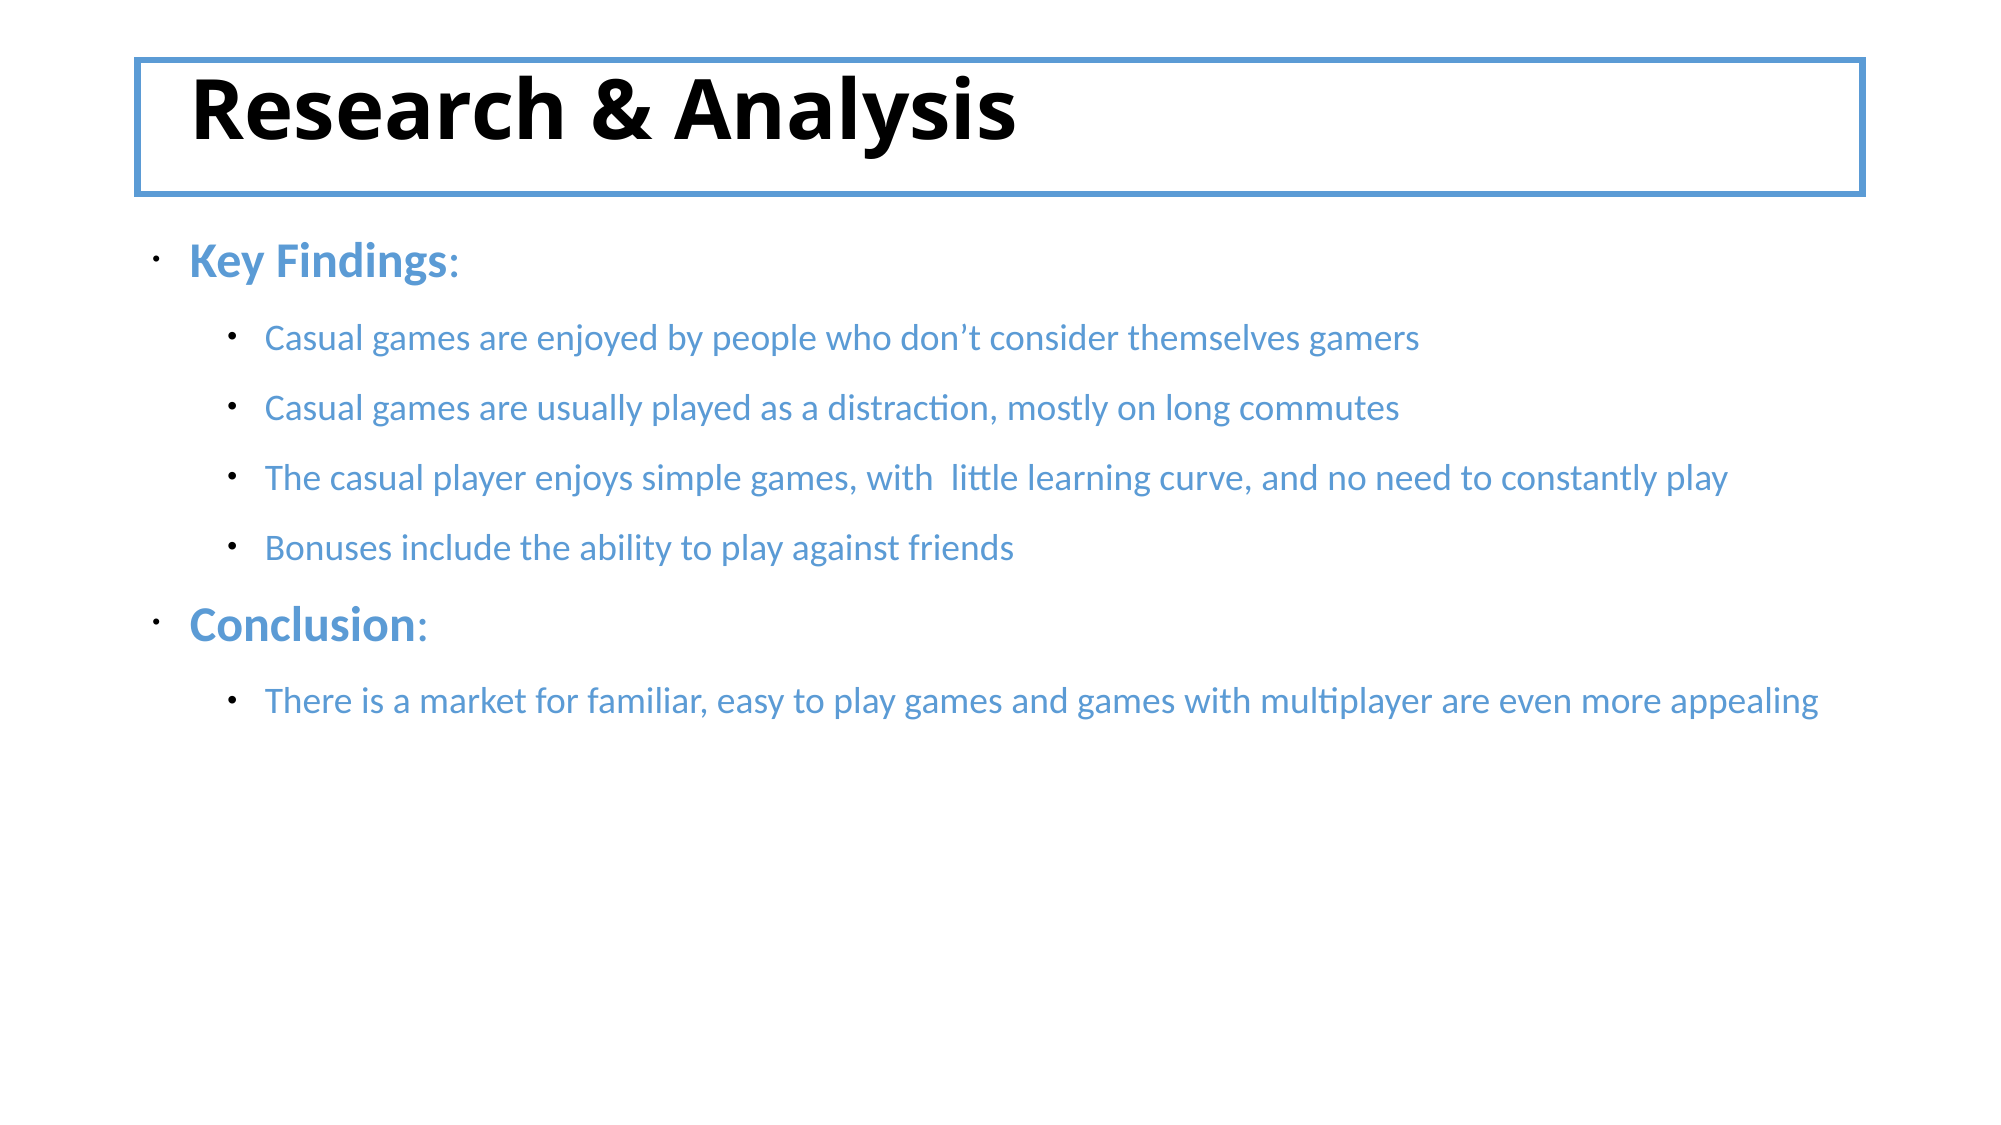

Research & Analysis
# Key Findings:
Casual games are enjoyed by people who don’t consider themselves gamers
Casual games are usually played as a distraction, mostly on long commutes
The casual player enjoys simple games, with little learning curve, and no need to constantly play
Bonuses include the ability to play against friends
Conclusion:
There is a market for familiar, easy to play games and games with multiplayer are even more appealing